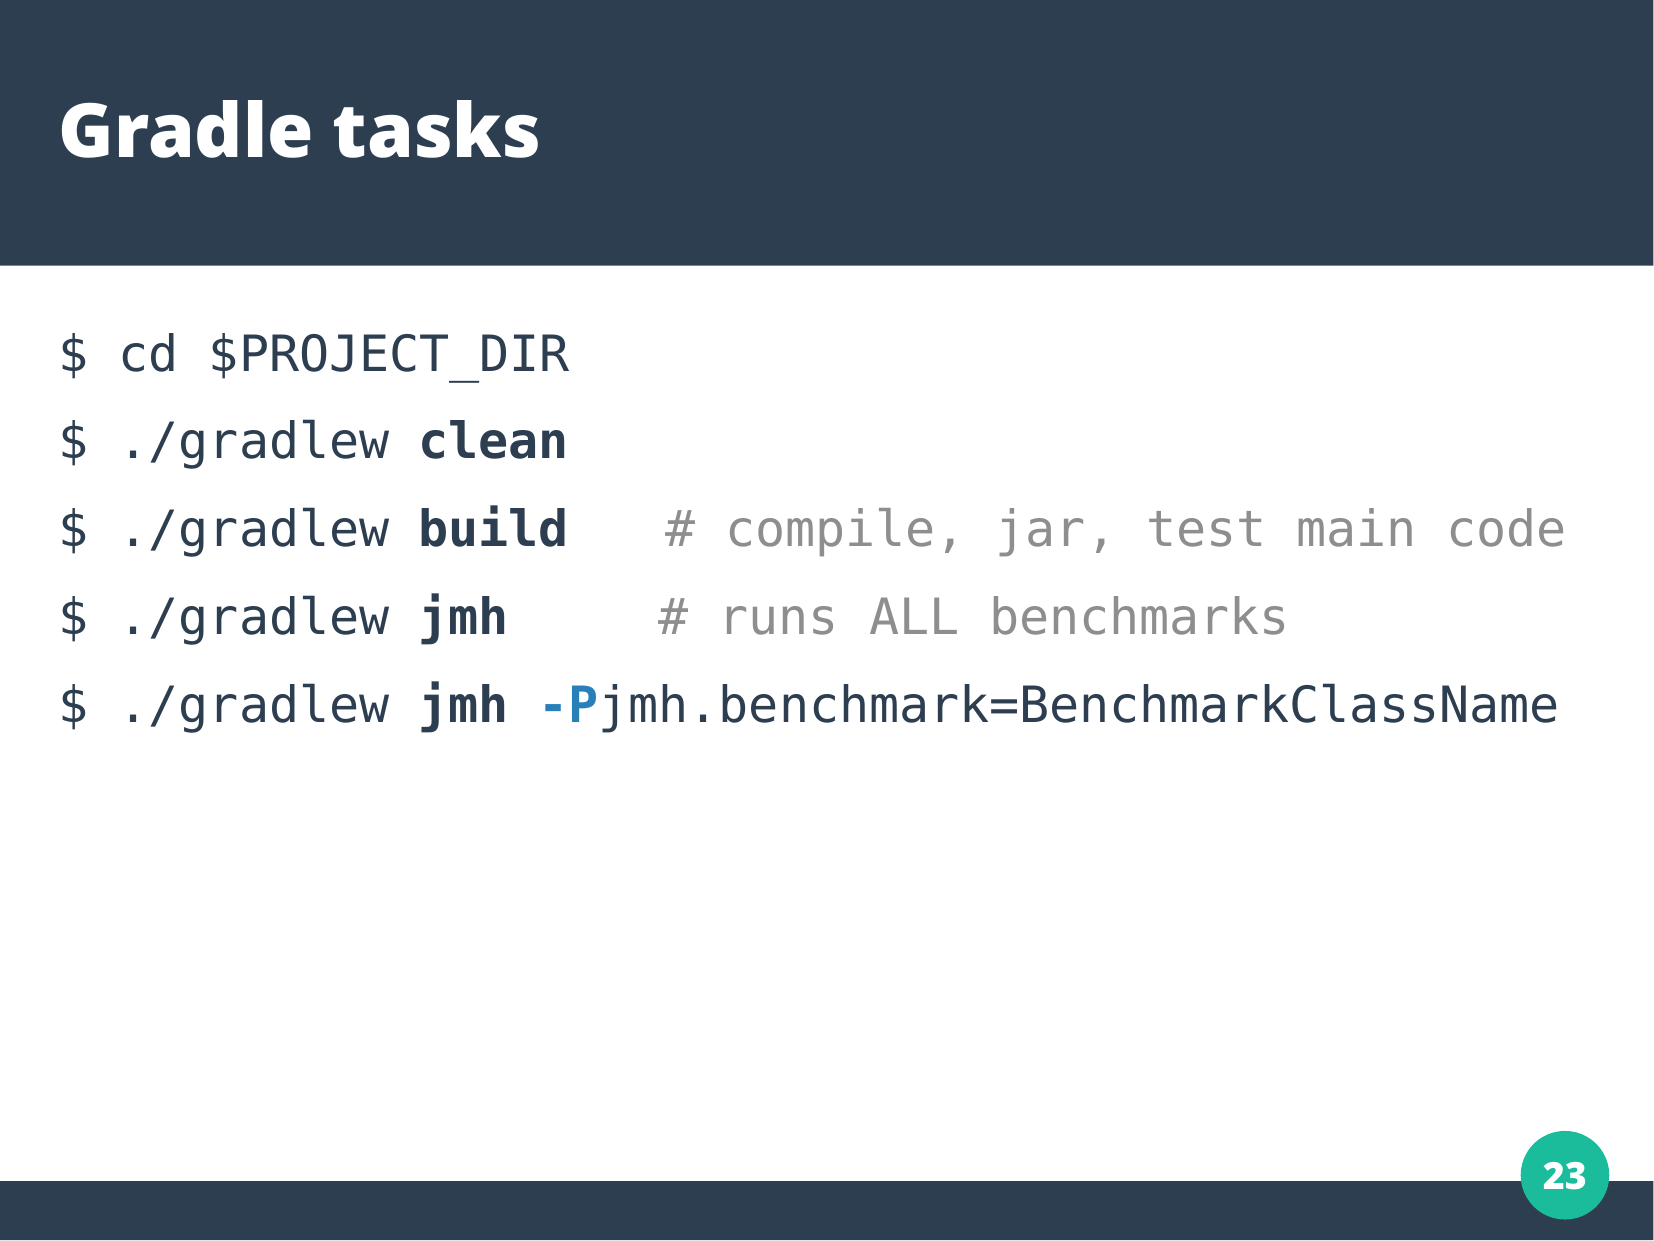

# Gradle tasks
$ cd $PROJECT_DIR
$ ./gradlew clean
$ ./gradlew build	 # compile, jar, test main code
$ ./gradlew jmh # runs ALL benchmarks
$ ./gradlew jmh -Pjmh.benchmark=BenchmarkClassName
23